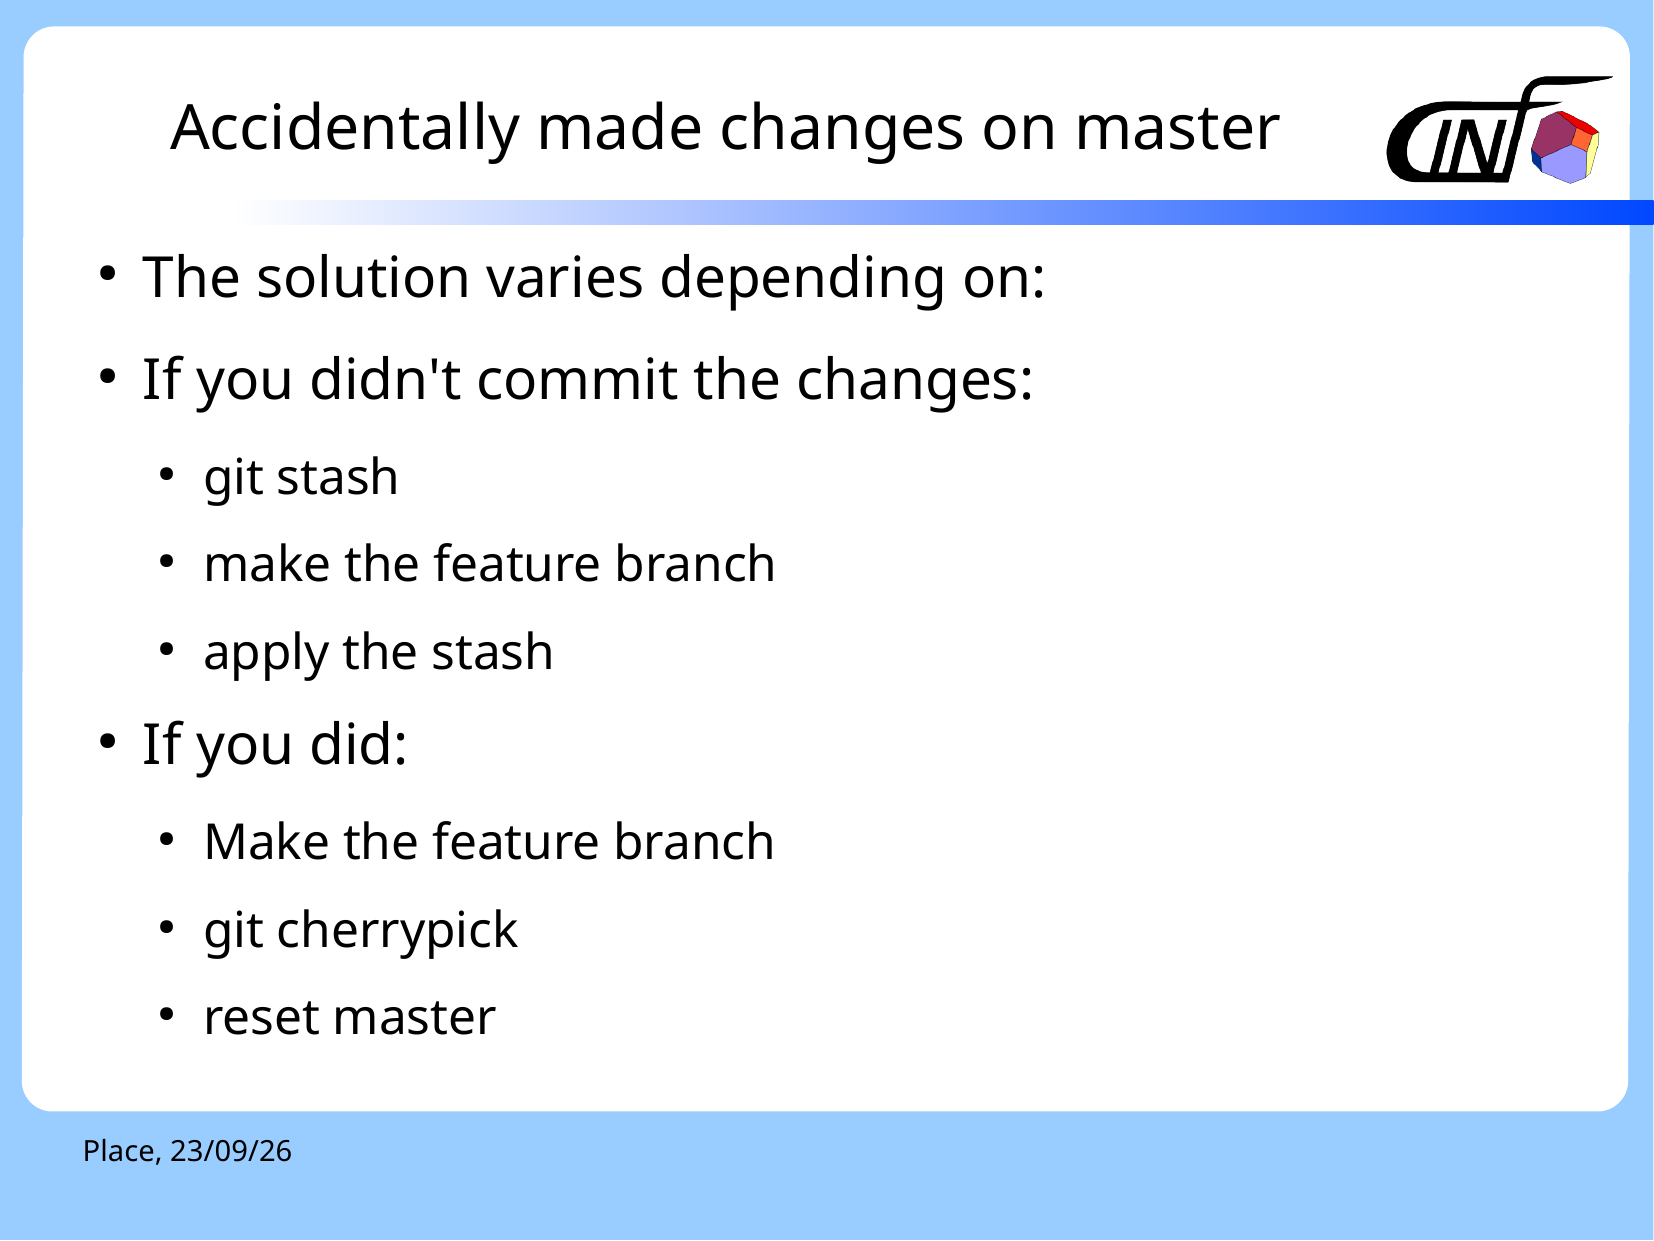

# Accidentally made changes on master
The solution varies depending on:
If you didn't commit the changes:
git stash
make the feature branch
apply the stash
If you did:
Make the feature branch
git cherrypick
reset master